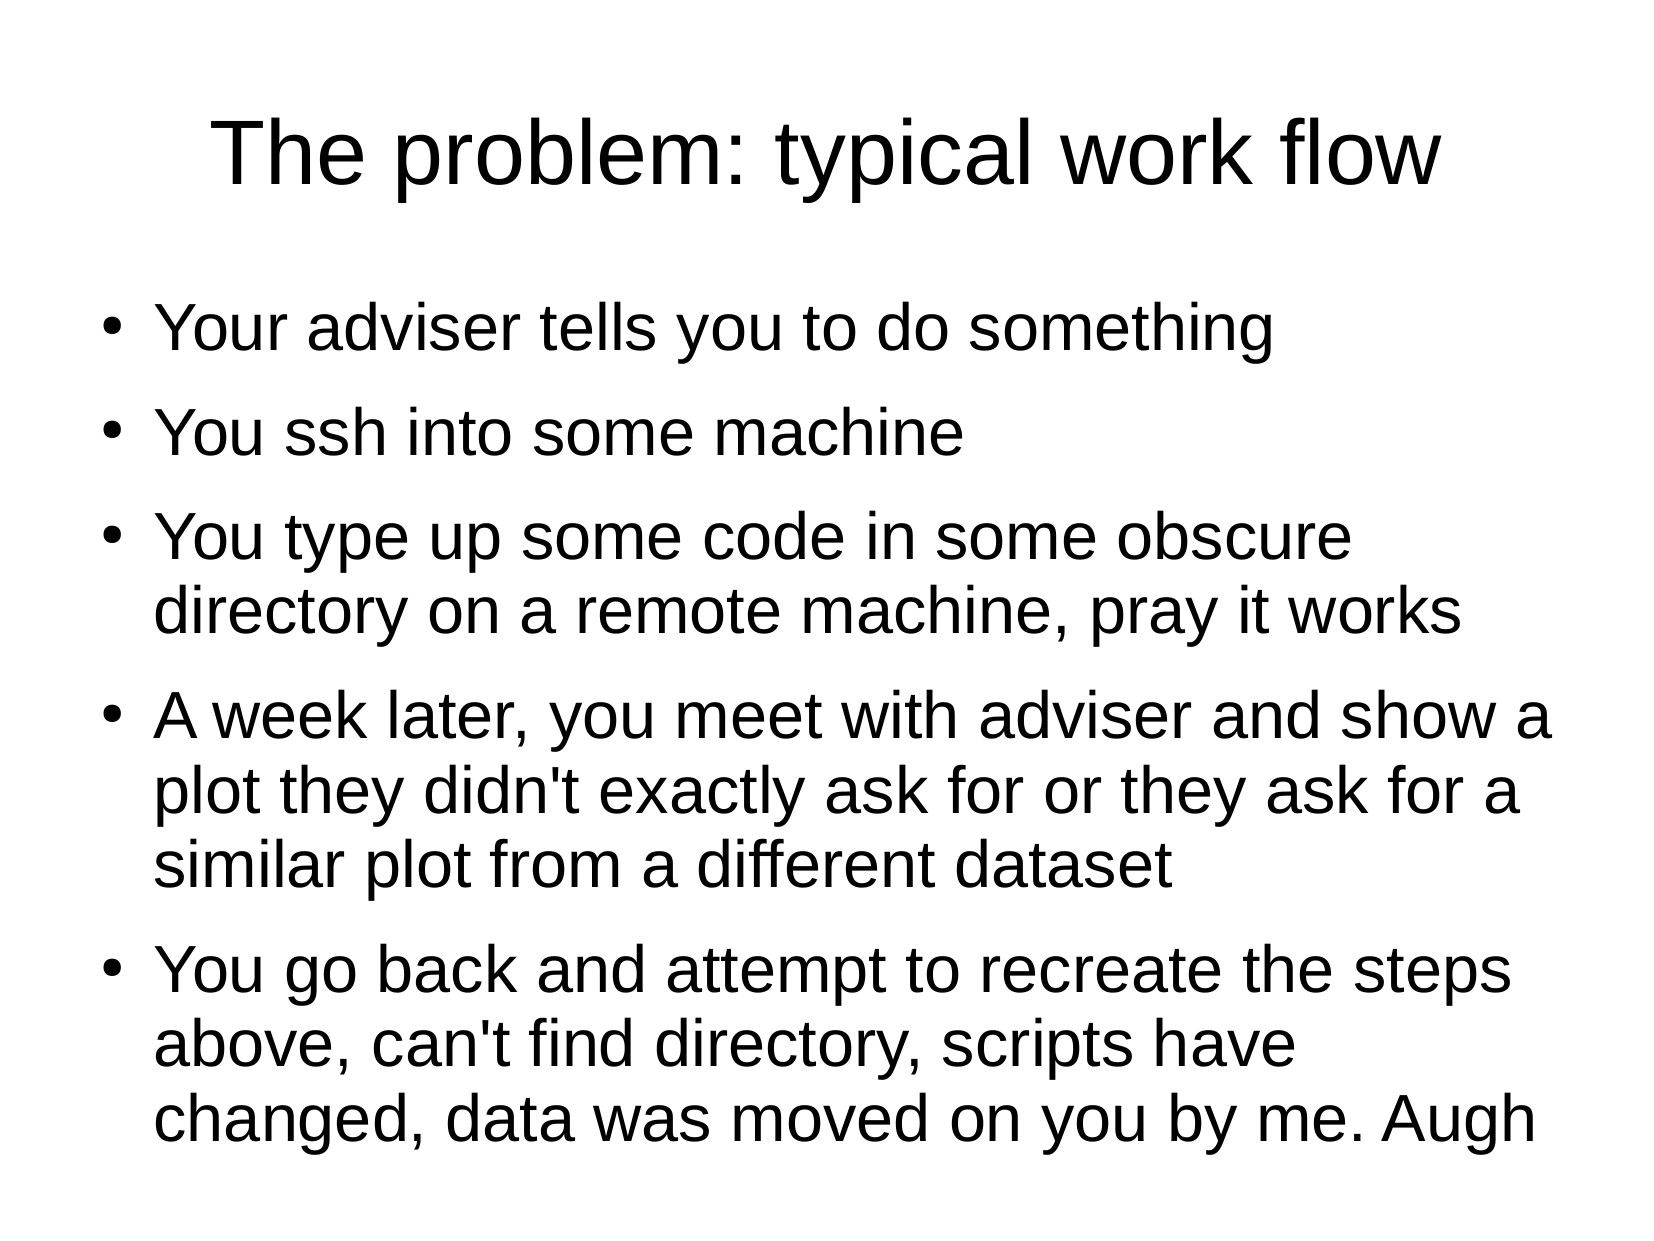

# The problem: typical work flow
Your adviser tells you to do something
You ssh into some machine
You type up some code in some obscure directory on a remote machine, pray it works
A week later, you meet with adviser and show a plot they didn't exactly ask for or they ask for a similar plot from a different dataset
You go back and attempt to recreate the steps above, can't find directory, scripts have changed, data was moved on you by me. Augh